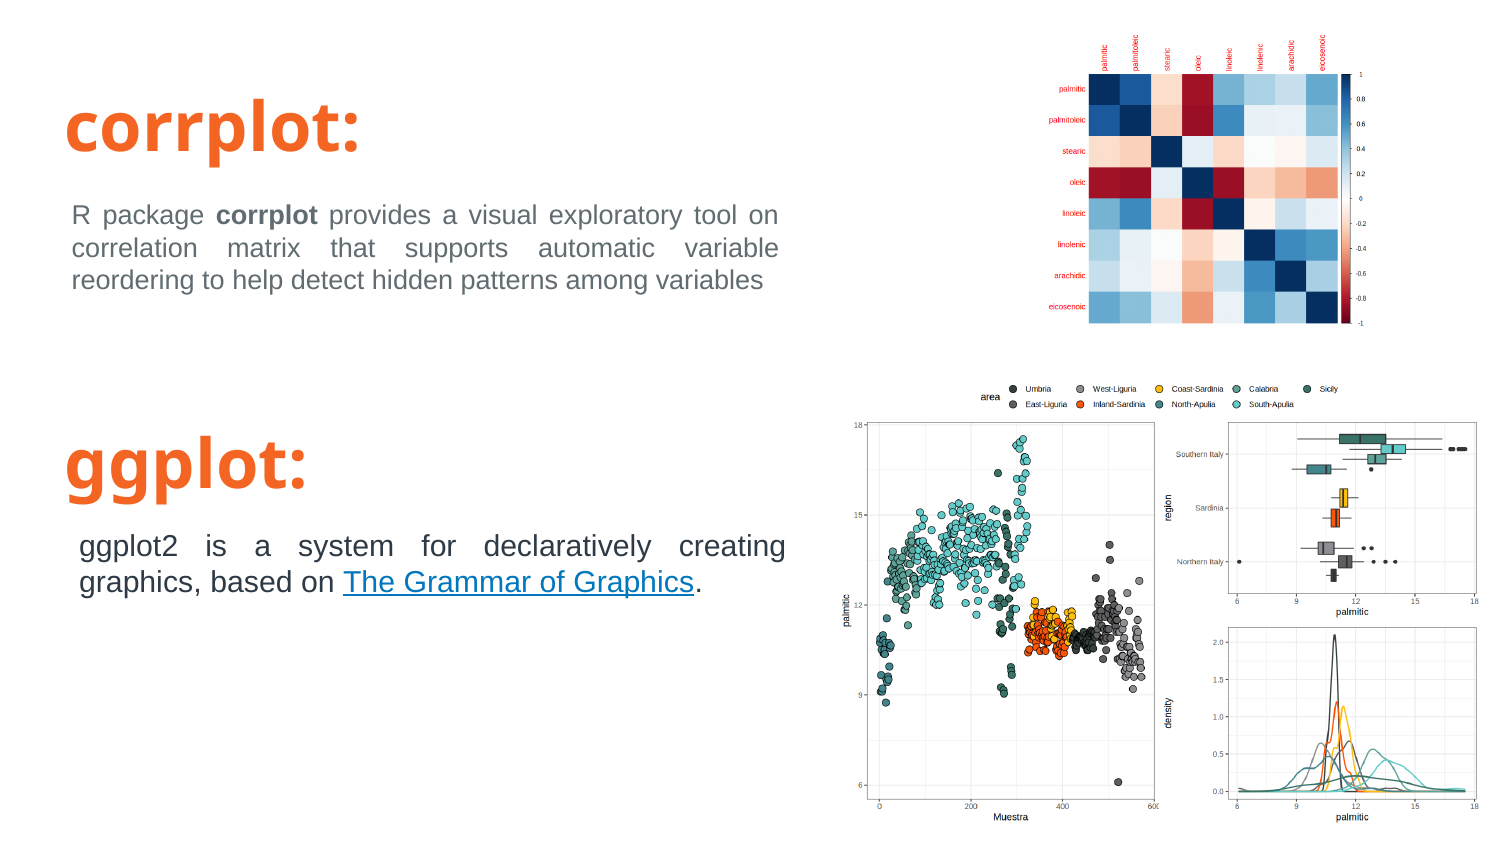

# corrplot:
R package corrplot provides a visual exploratory tool on correlation matrix that supports automatic variable reordering to help detect hidden patterns among variables
ggplot:
ggplot2 is a system for declaratively creating graphics, based on The Grammar of Graphics.